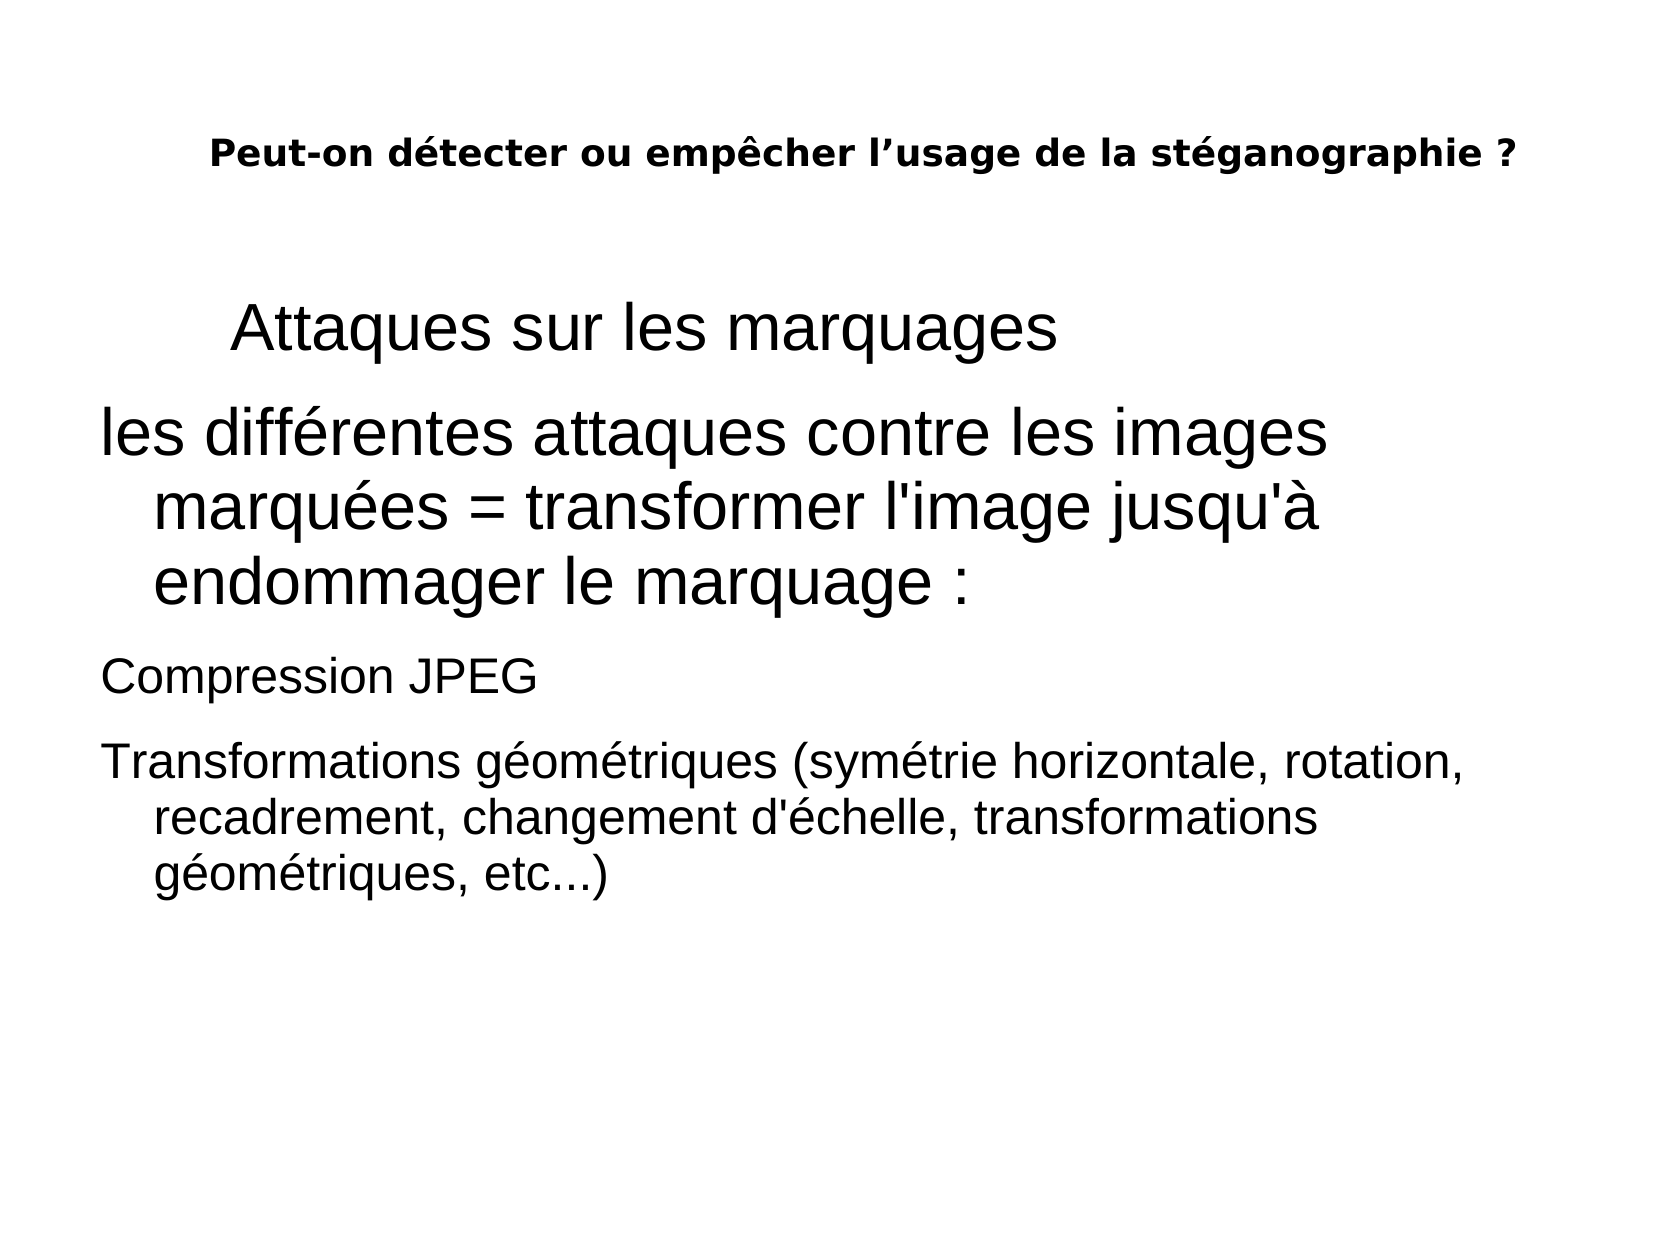

# Peut-on détecter ou empêcher l’usage de la stéganographie ?
Attaques sur les marquages
les différentes attaques contre les images marquées = transformer l'image jusqu'à endommager le marquage :
Compression JPEG
Transformations géométriques (symétrie horizontale, rotation, recadrement, changement d'échelle, transformations géométriques, etc...)